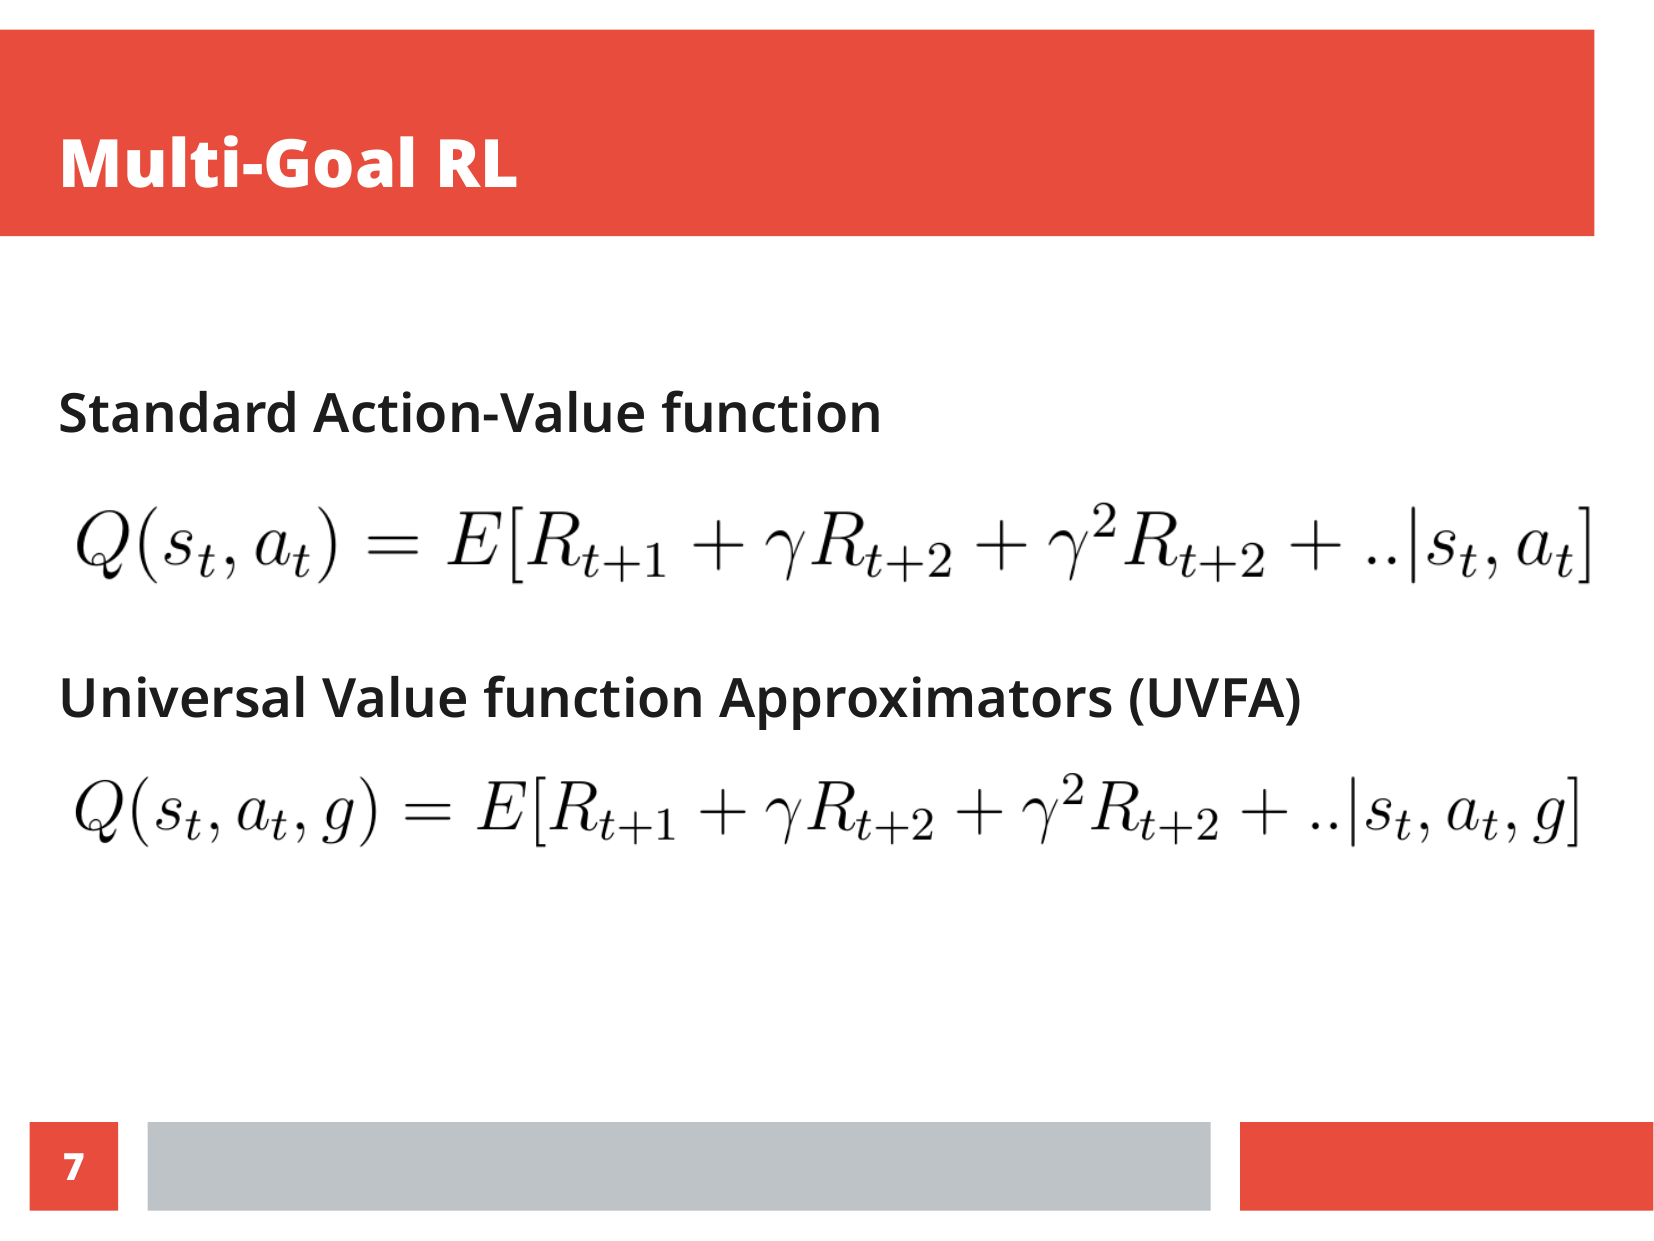

# Multi-Goal RL
Standard Action-Value function
Universal Value function Approximators (UVFA)
7